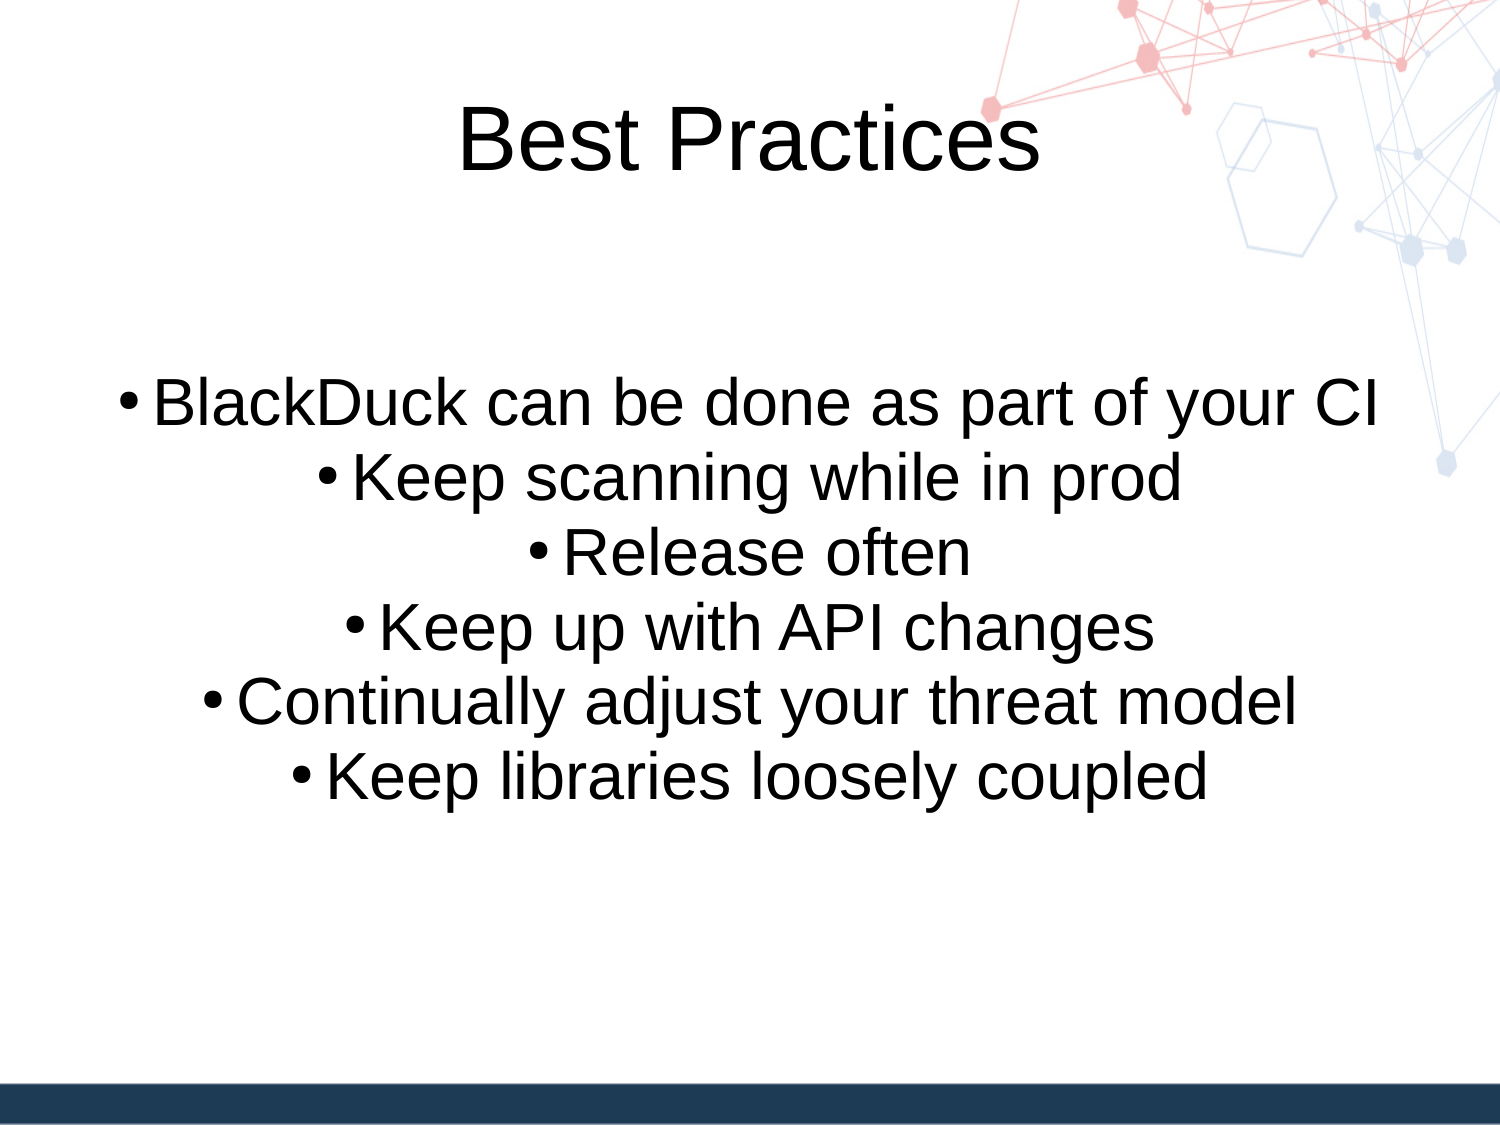

# Best Practices
BlackDuck can be done as part of your CI
Keep scanning while in prod
Release often
Keep up with API changes
Continually adjust your threat model
Keep libraries loosely coupled